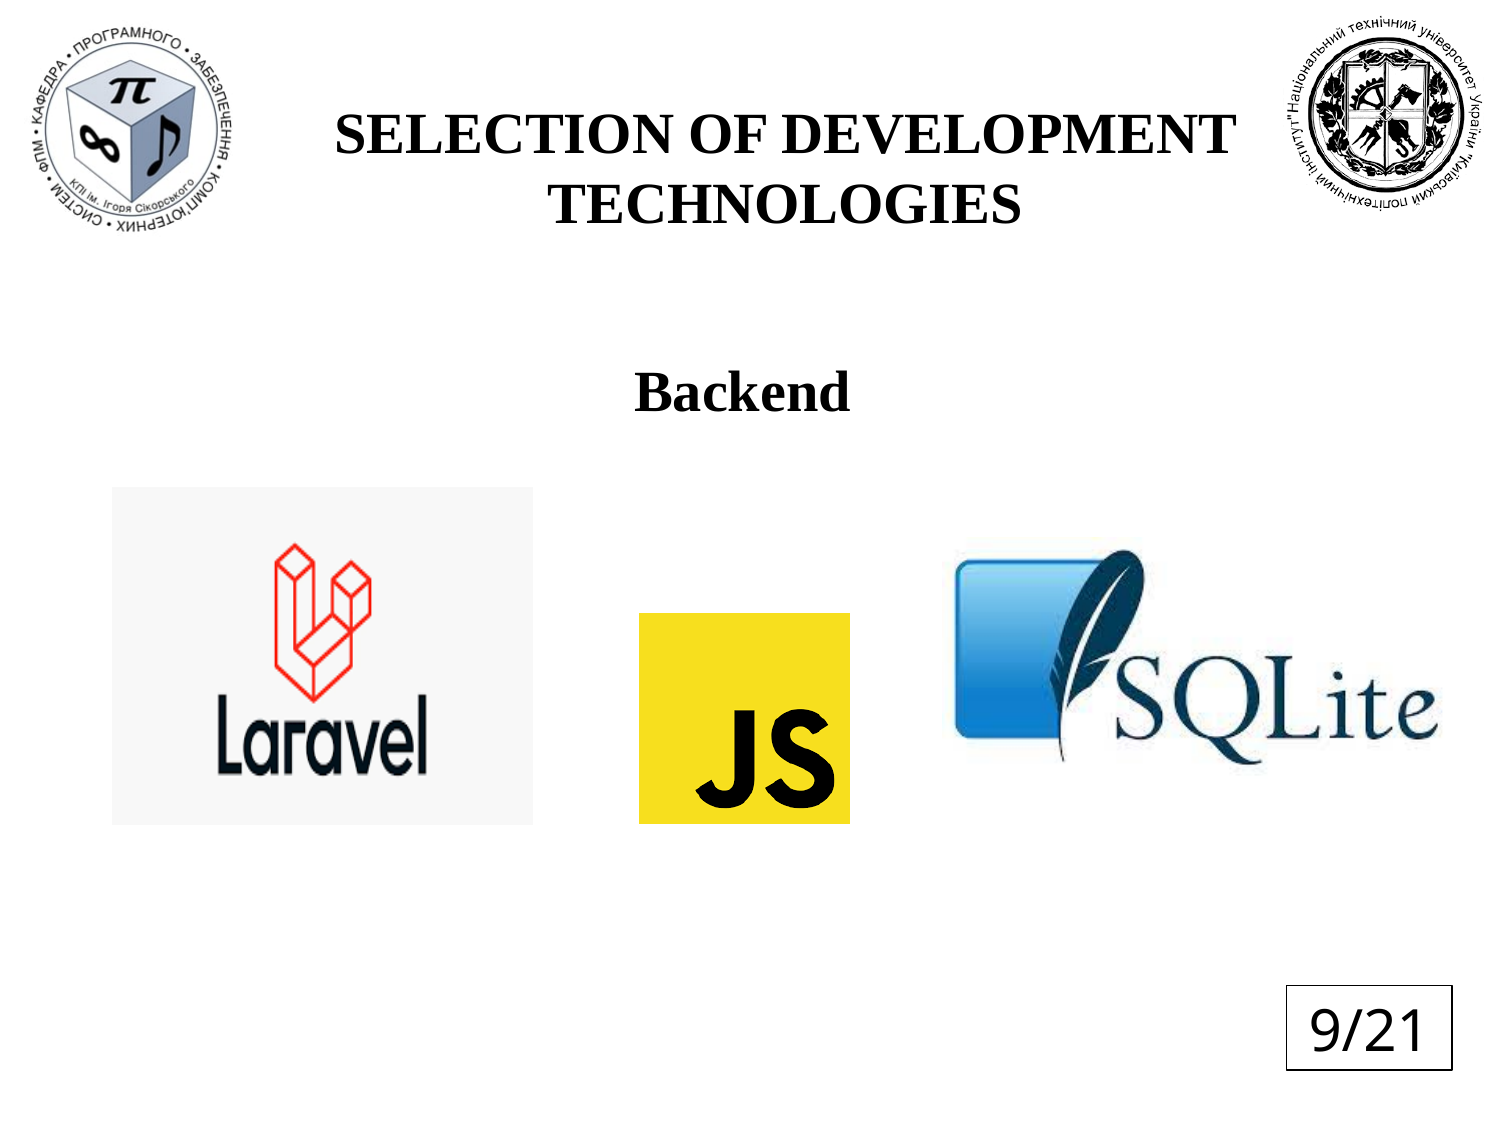

# SELECTION OF DEVELOPMENT TECHNOLOGIES
Backend
9/21